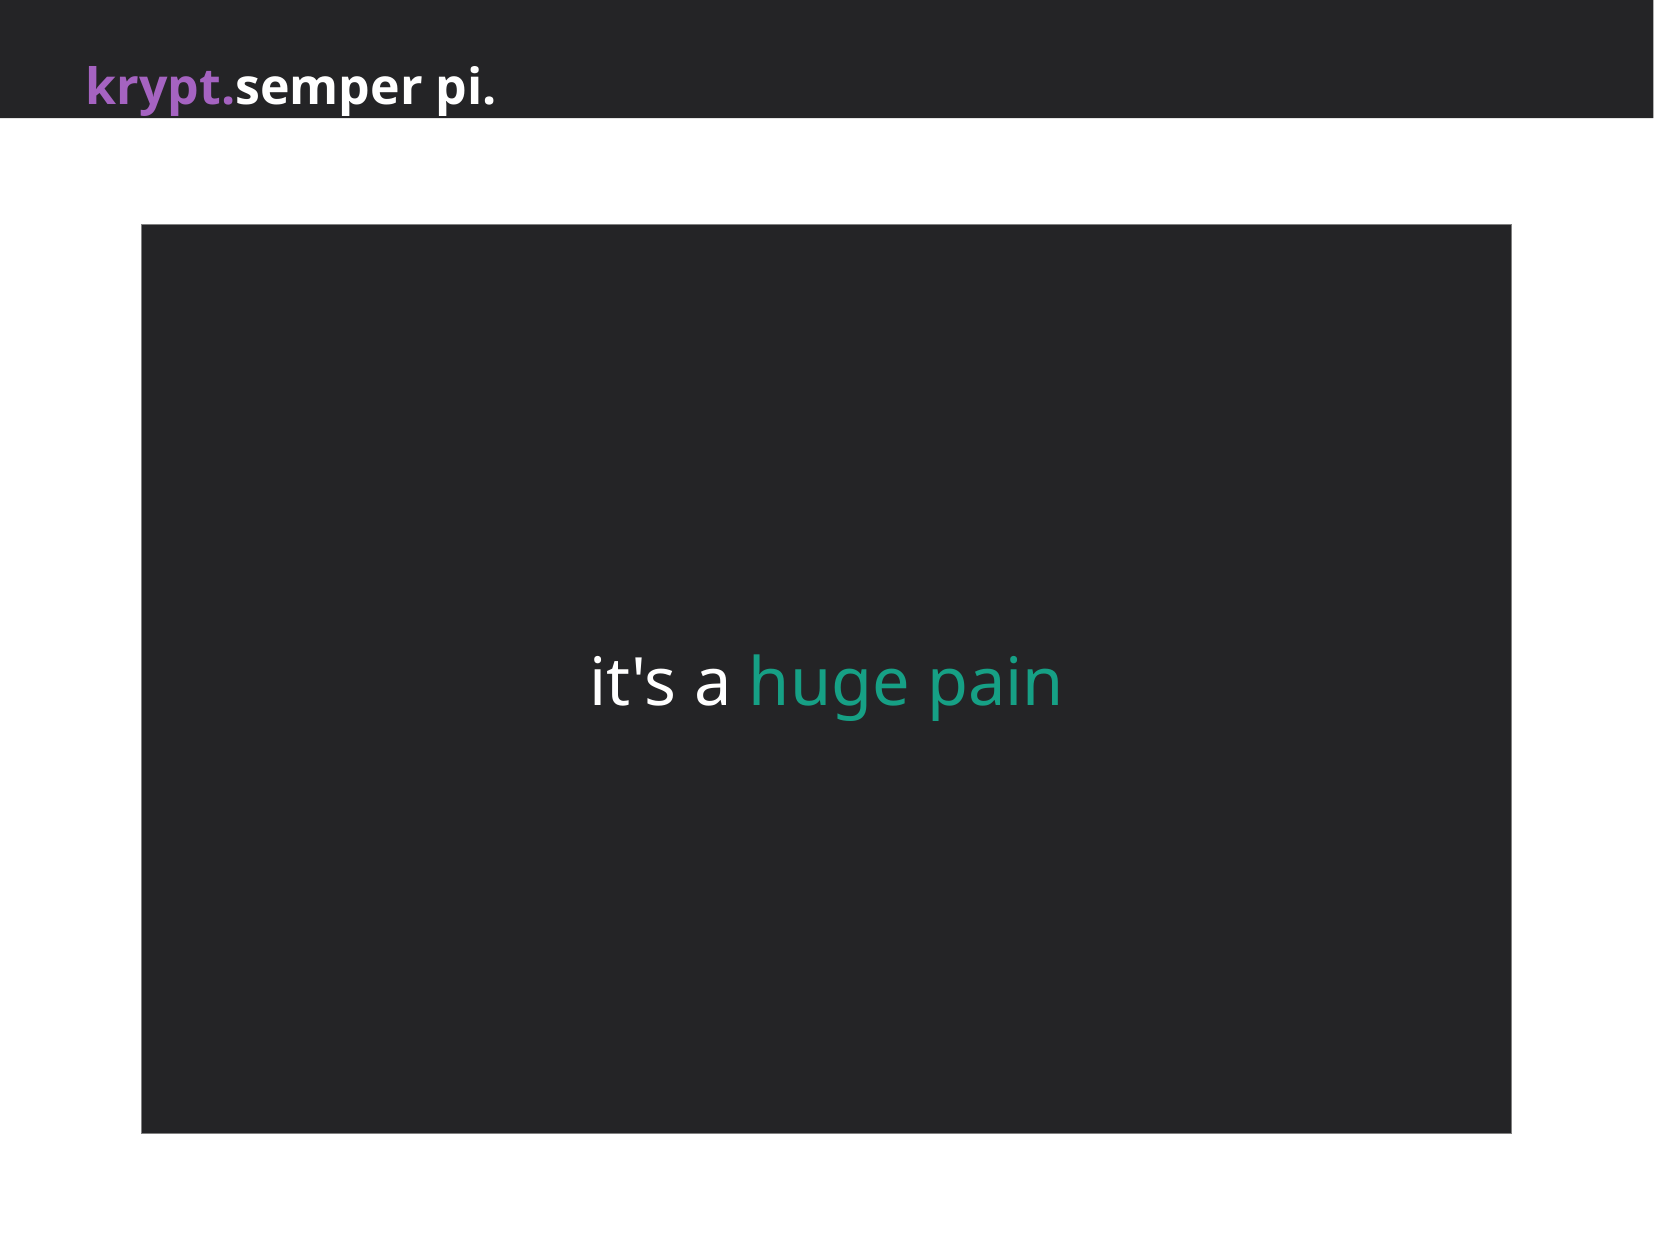

krypt.semper pi.
it's a huge pain
security sucks.